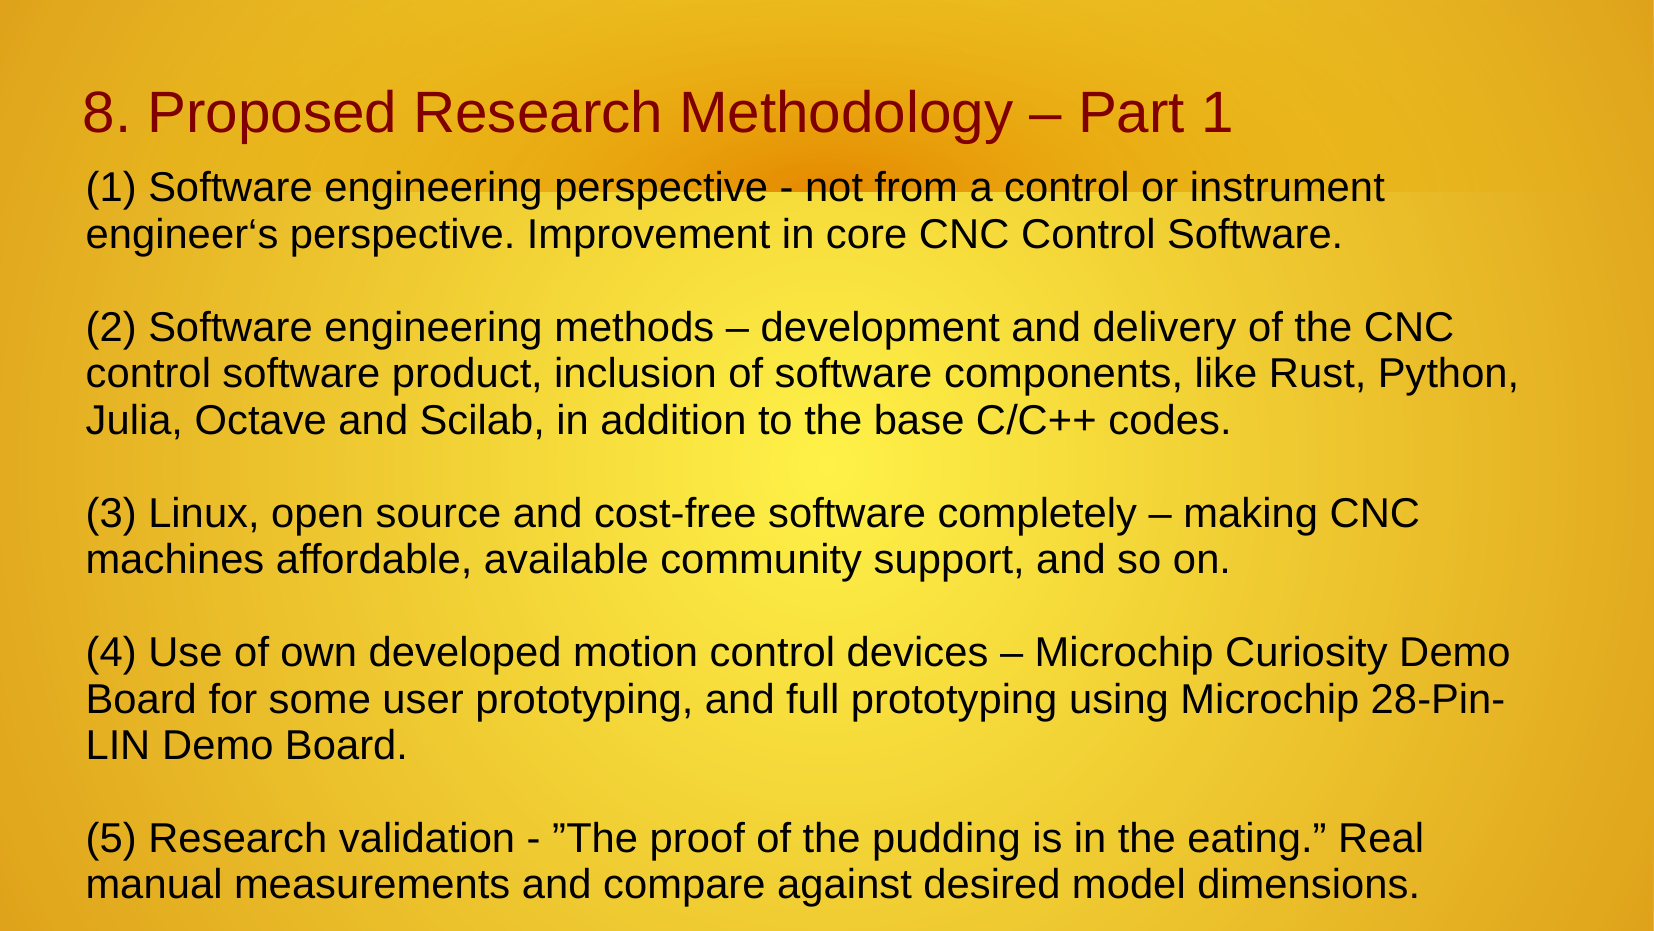

# 8. Proposed Research Methodology – Part 1
(1) Software engineering perspective - not from a control or instrument engineer‘s perspective. Improvement in core CNC Control Software.
(2) Software engineering methods – development and delivery of the CNC control software product, inclusion of software components, like Rust, Python, Julia, Octave and Scilab, in addition to the base C/C++ codes.
(3) Linux, open source and cost-free software completely – making CNC machines affordable, available community support, and so on.
(4) Use of own developed motion control devices – Microchip Curiosity Demo Board for some user prototyping, and full prototyping using Microchip 28-Pin-LIN Demo Board.
(5) Research validation - ”The proof of the pudding is in the eating.” Real manual measurements and compare against desired model dimensions.